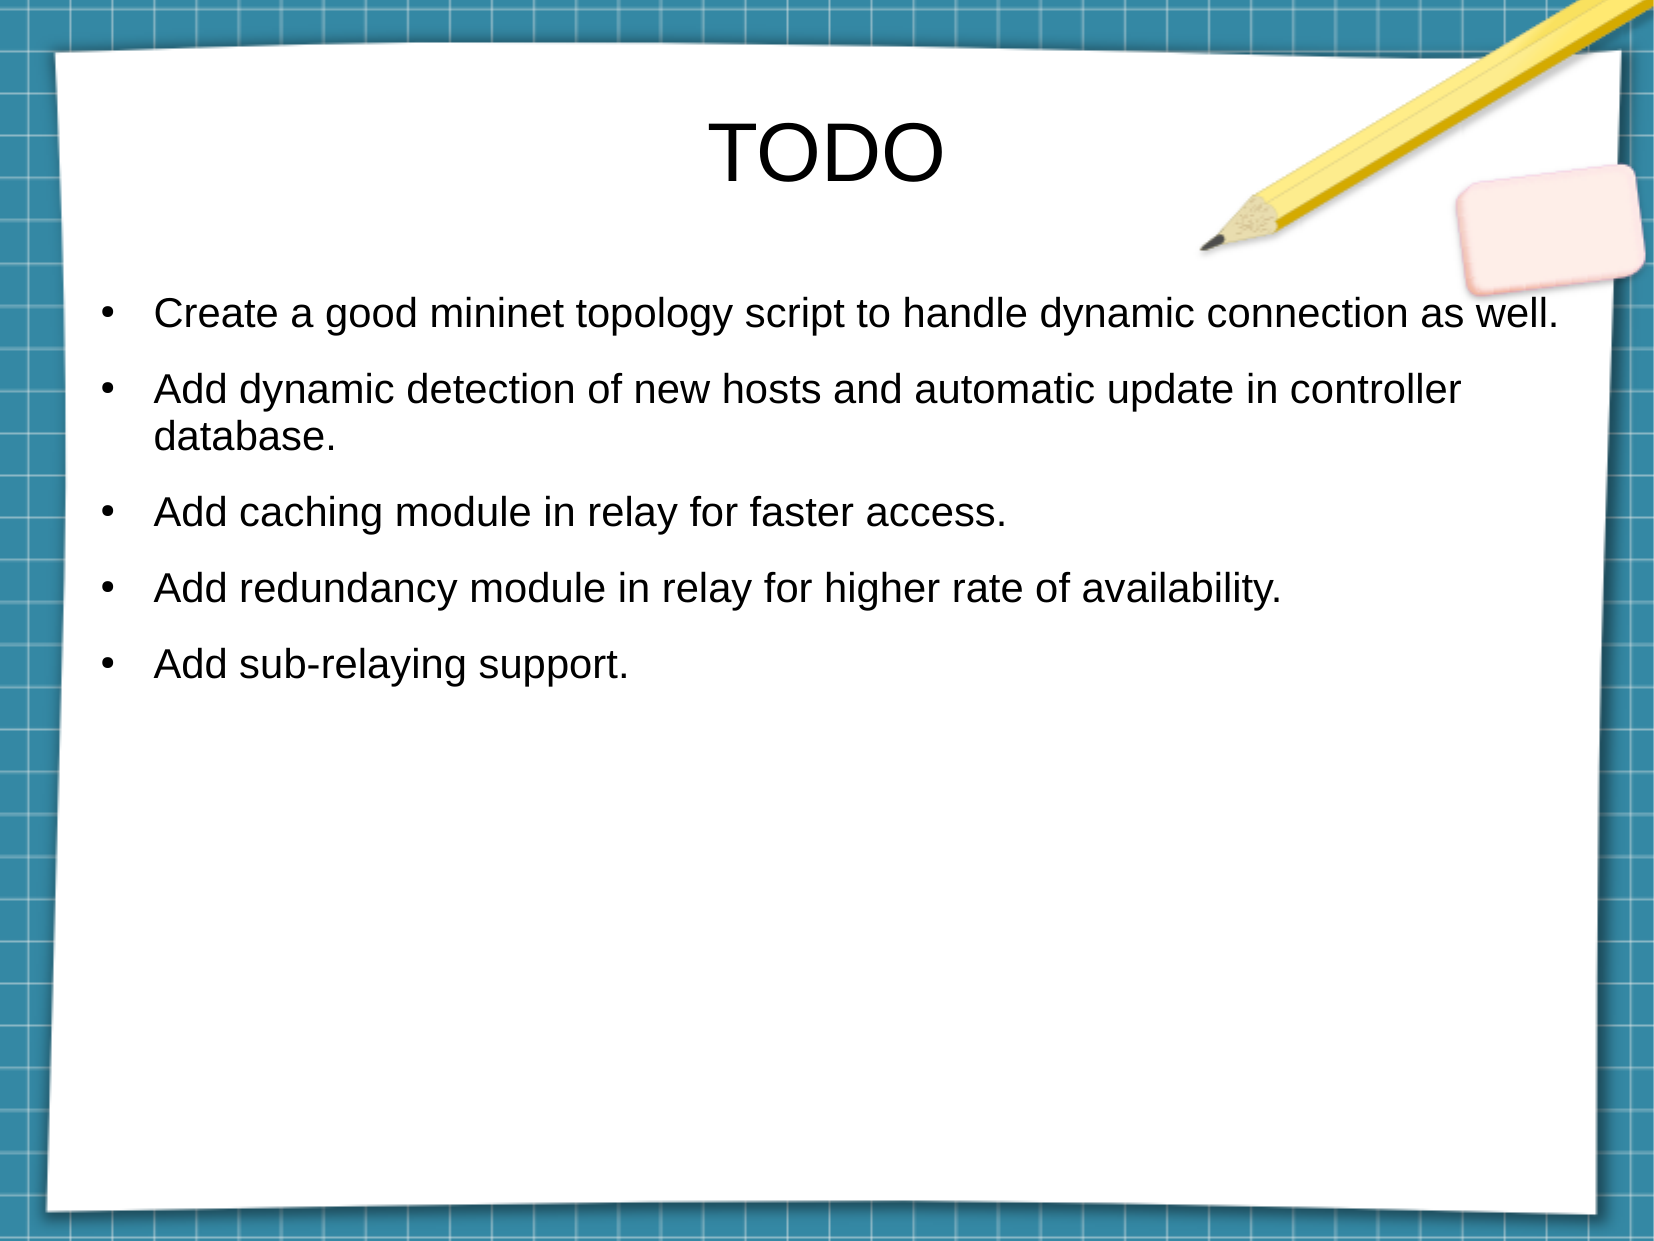

# TODO
Create a good mininet topology script to handle dynamic connection as well.
Add dynamic detection of new hosts and automatic update in controller database.
Add caching module in relay for faster access.
Add redundancy module in relay for higher rate of availability.
Add sub-relaying support.